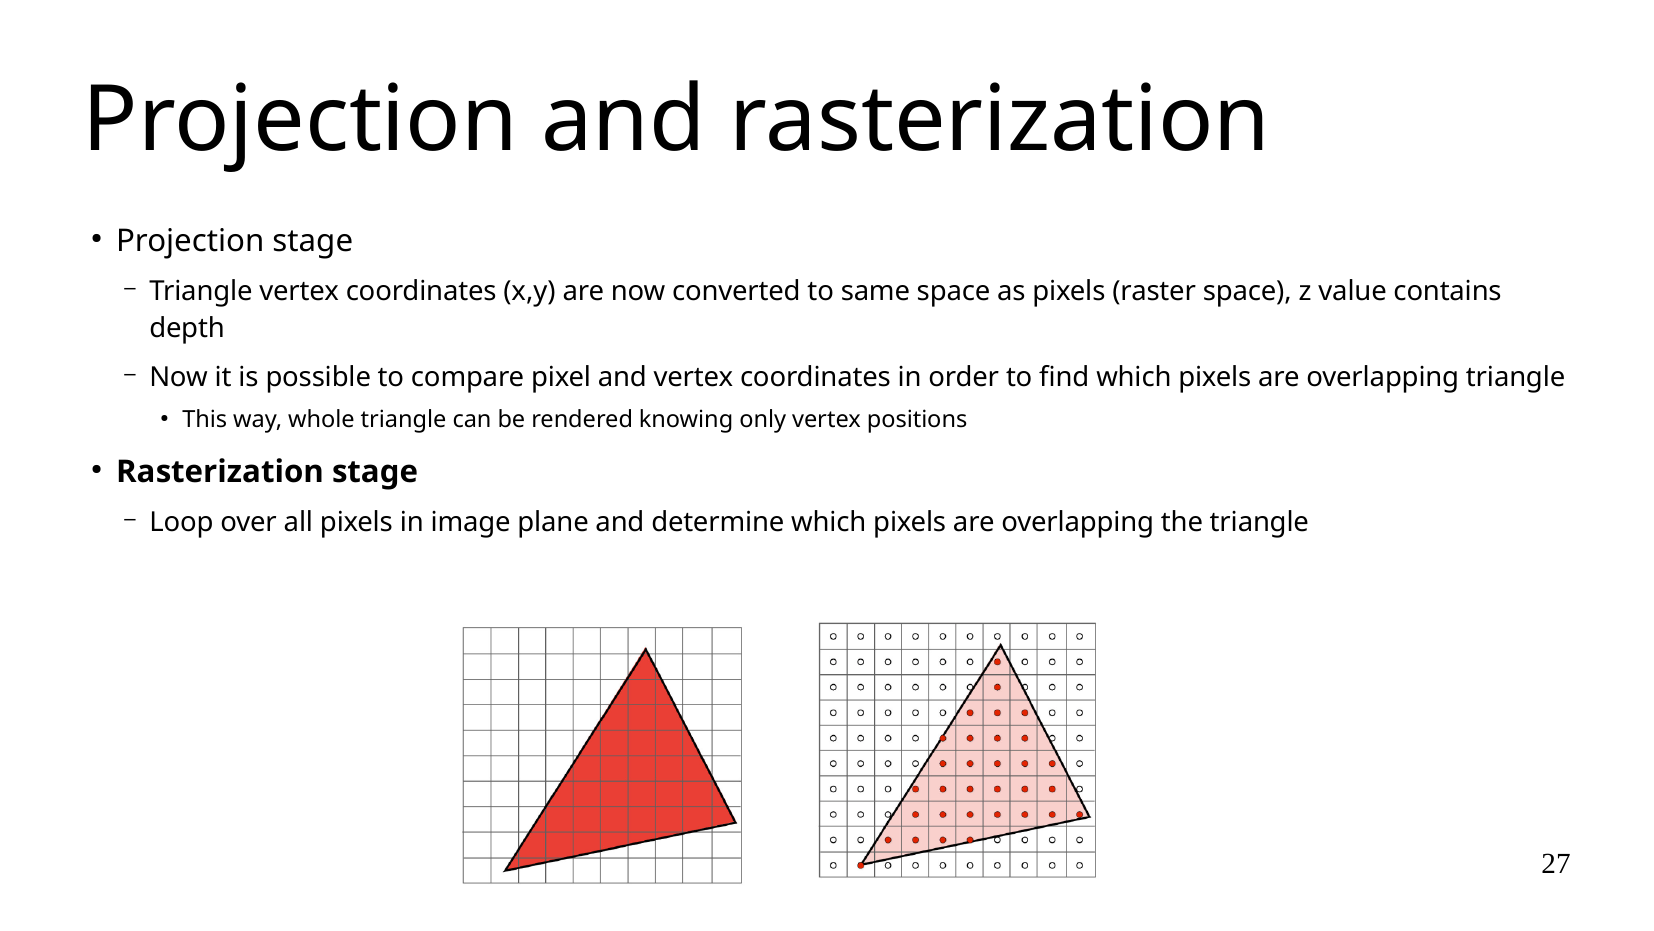

# Projection and rasterization
Projection stage
Triangle vertex coordinates (x,y) are now converted to same space as pixels (raster space), z value contains depth
Now it is possible to compare pixel and vertex coordinates in order to find which pixels are overlapping triangle
This way, whole triangle can be rendered knowing only vertex positions
Rasterization stage
Loop over all pixels in image plane and determine which pixels are overlapping the triangle
27